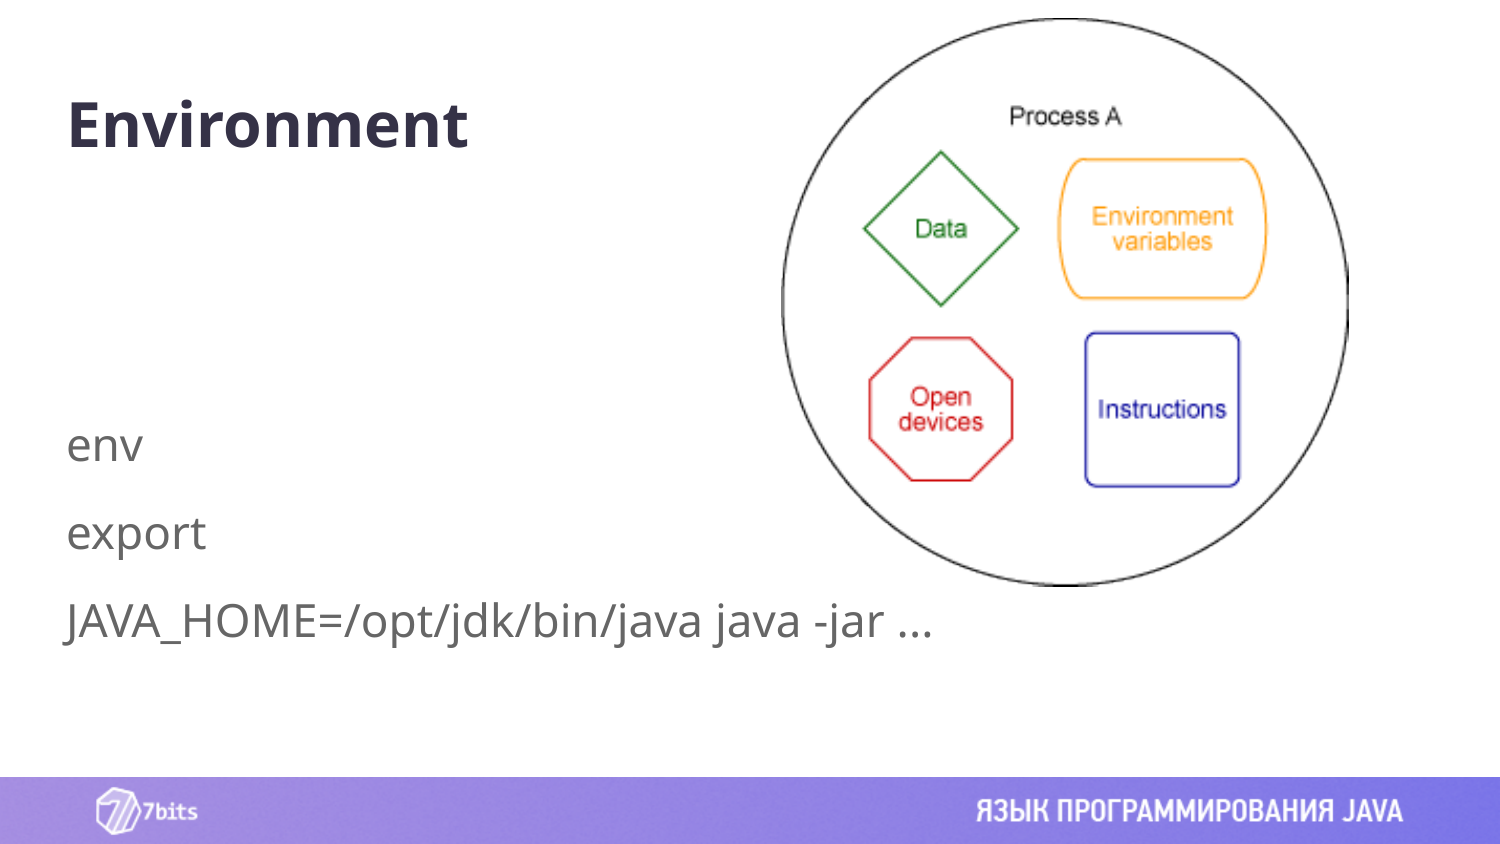

# Environment
env
export
JAVA_HOME=/opt/jdk/bin/java java -jar ...